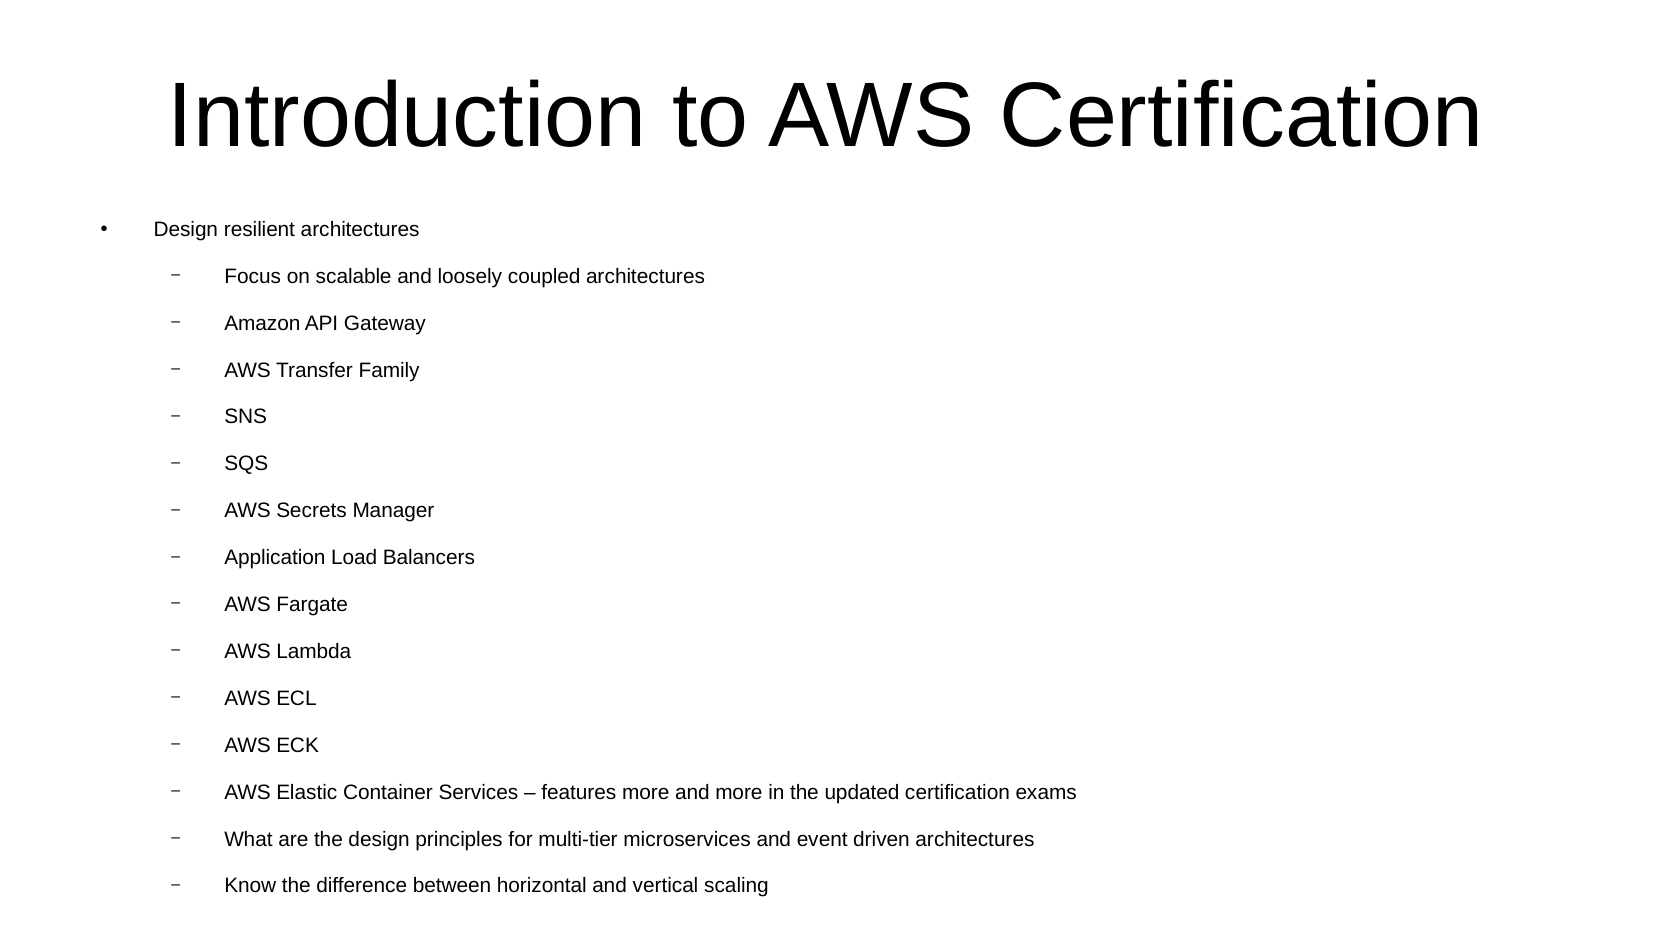

# Introduction to AWS Certification
Design resilient architectures
Focus on scalable and loosely coupled architectures
Amazon API Gateway
AWS Transfer Family
SNS
SQS
AWS Secrets Manager
Application Load Balancers
AWS Fargate
AWS Lambda
AWS ECL
AWS ECK
AWS Elastic Container Services – features more and more in the updated certification exams
What are the design principles for multi-tier microservices and event driven architectures
Know the difference between horizontal and vertical scaling